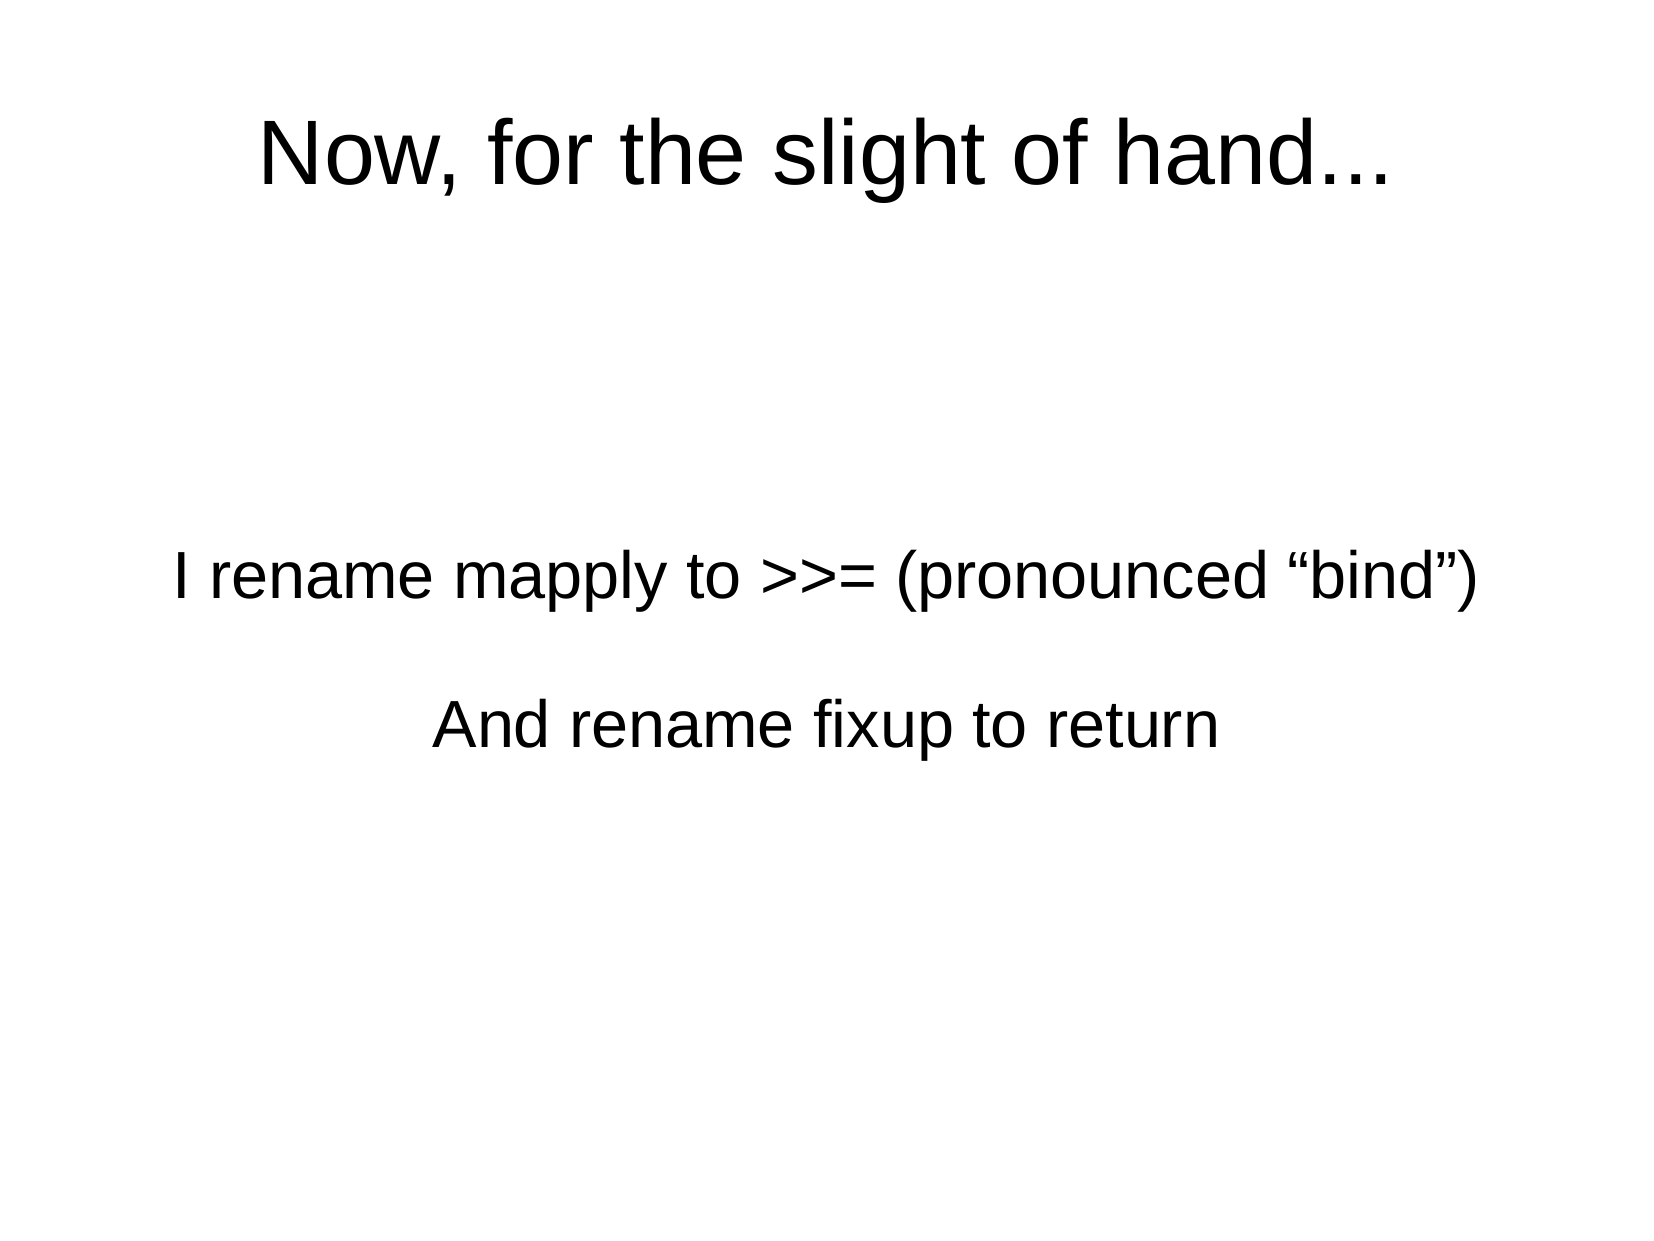

# Now, for the slight of hand...
I rename mapply to >>= (pronounced “bind”)
And rename fixup to return